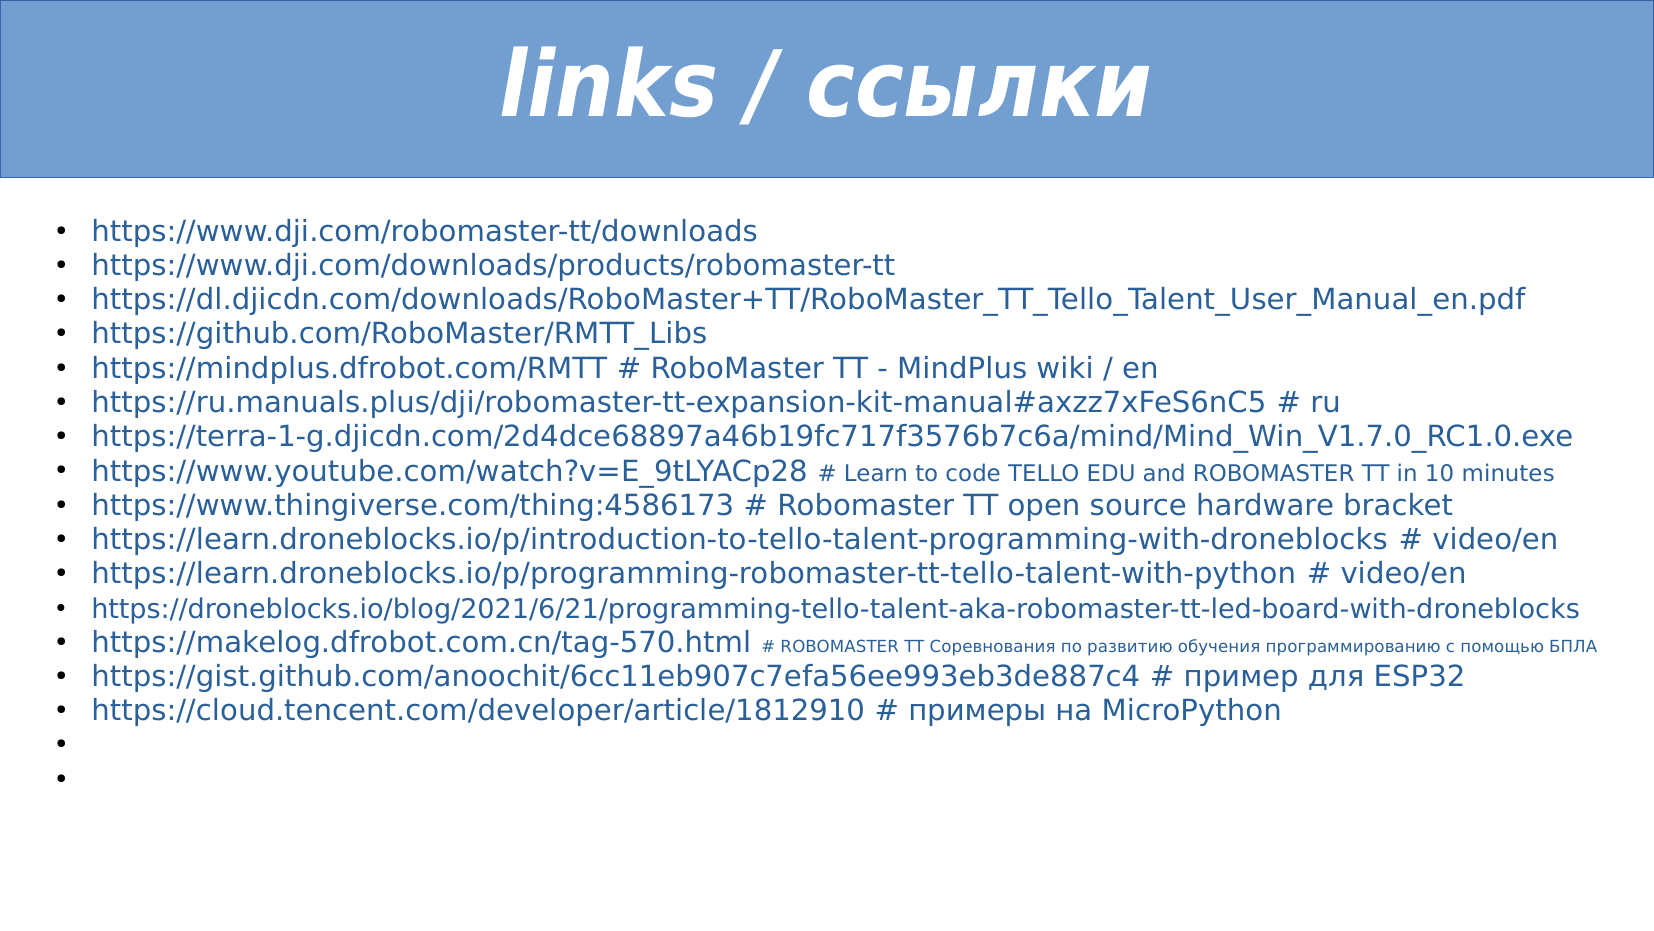

links / ссылки
https://www.dji.com/robomaster-tt/downloads
https://www.dji.com/downloads/products/robomaster-tt
https://dl.djicdn.com/downloads/RoboMaster+TT/RoboMaster_TT_Tello_Talent_User_Manual_en.pdf
https://github.com/RoboMaster/RMTT_Libs
https://mindplus.dfrobot.com/RMTT # RoboMaster TT - MindPlus wiki / en
https://ru.manuals.plus/dji/robomaster-tt-expansion-kit-manual#axzz7xFeS6nC5 # ru
https://terra-1-g.djicdn.com/2d4dce68897a46b19fc717f3576b7c6a/mind/Mind_Win_V1.7.0_RC1.0.exe
https://www.youtube.com/watch?v=E_9tLYACp28 # Learn to code TELLO EDU and ROBOMASTER TT in 10 minutes
https://www.thingiverse.com/thing:4586173 # Robomaster TT open source hardware bracket
https://learn.droneblocks.io/p/introduction-to-tello-talent-programming-with-droneblocks # video/en
https://learn.droneblocks.io/p/programming-robomaster-tt-tello-talent-with-python # video/en
https://droneblocks.io/blog/2021/6/21/programming-tello-talent-aka-robomaster-tt-led-board-with-droneblocks
https://makelog.dfrobot.com.cn/tag-570.html # ROBOMASTER TT Соревнования по развитию обучения программированию с помощью БПЛА
https://gist.github.com/anoochit/6cc11eb907c7efa56ee993eb3de887c4 # пример для ESP32
https://cloud.tencent.com/developer/article/1812910 # примеры на MicroPython